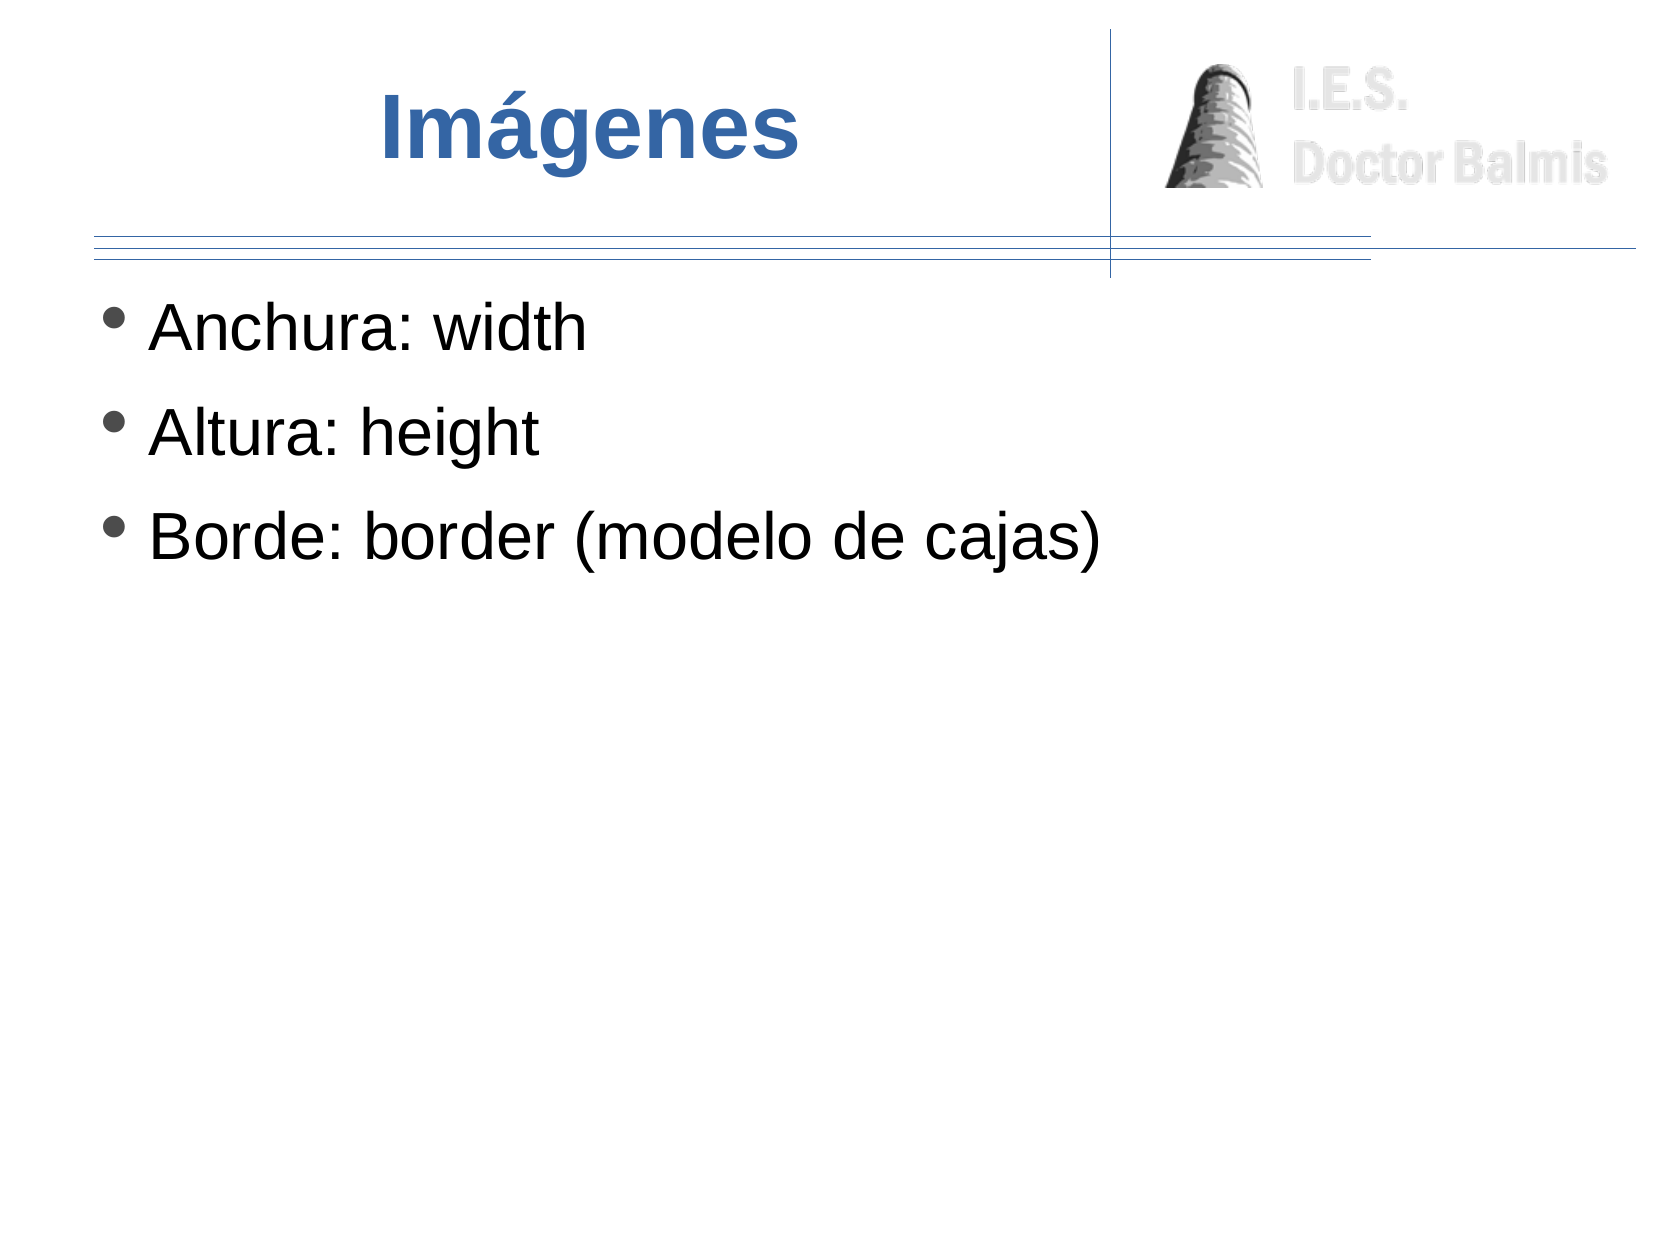

# Imágenes
 Anchura: width
 Altura: height
 Borde: border (modelo de cajas)